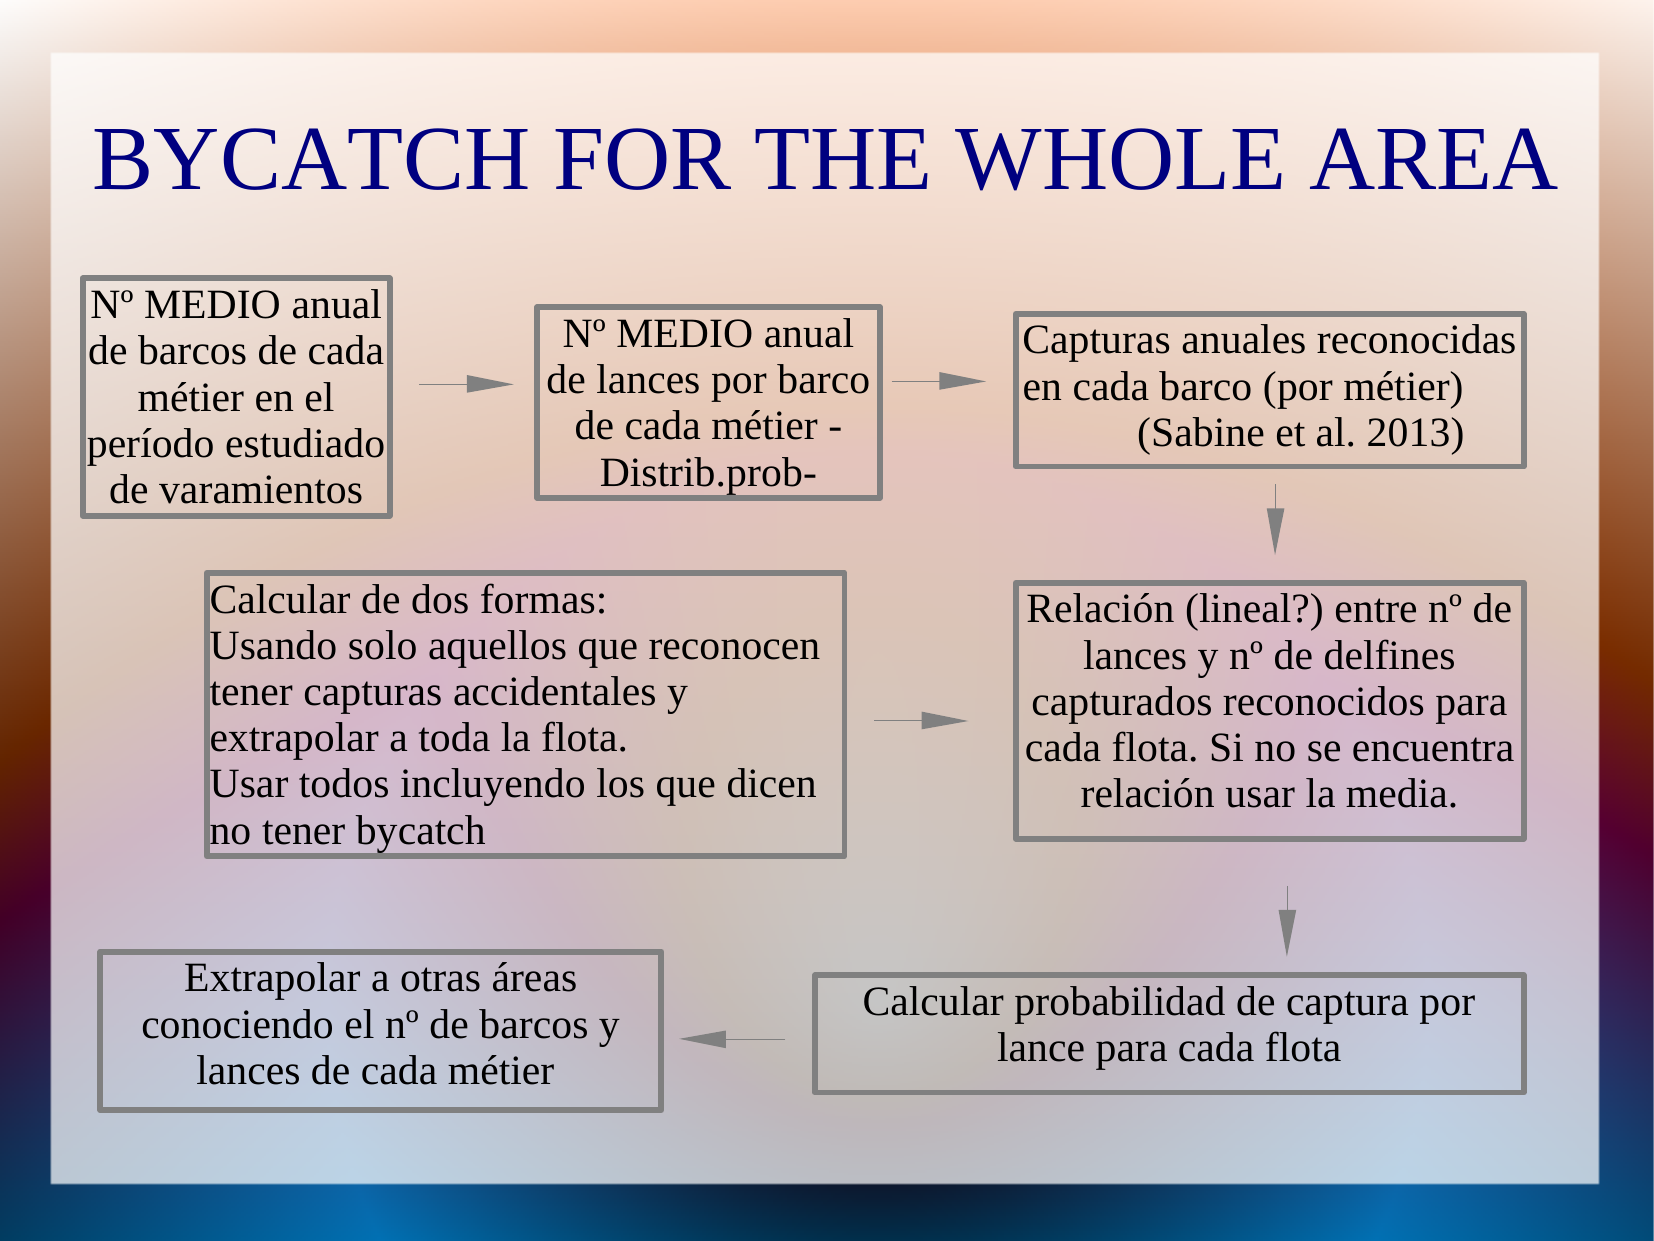

# BYCATCH FOR THE WHOLE AREA
Nº MEDIO anual de barcos de cada métier en el período estudiado de varamientos
Nº MEDIO anual de lances por barco de cada métier -Distrib.prob-
Capturas anuales reconocidas en cada barco (por métier) (Sabine et al. 2013)
Calcular de dos formas: Usando solo aquellos que reconocen tener capturas accidentales y extrapolar a toda la flota. Usar todos incluyendo los que dicen no tener bycatch
Relación (lineal?) entre nº de lances y nº de delfines capturados reconocidos para cada flota. Si no se encuentra relación usar la media.
Extrapolar a otras áreas conociendo el nº de barcos y lances de cada métier
Calcular probabilidad de captura por lance para cada flota